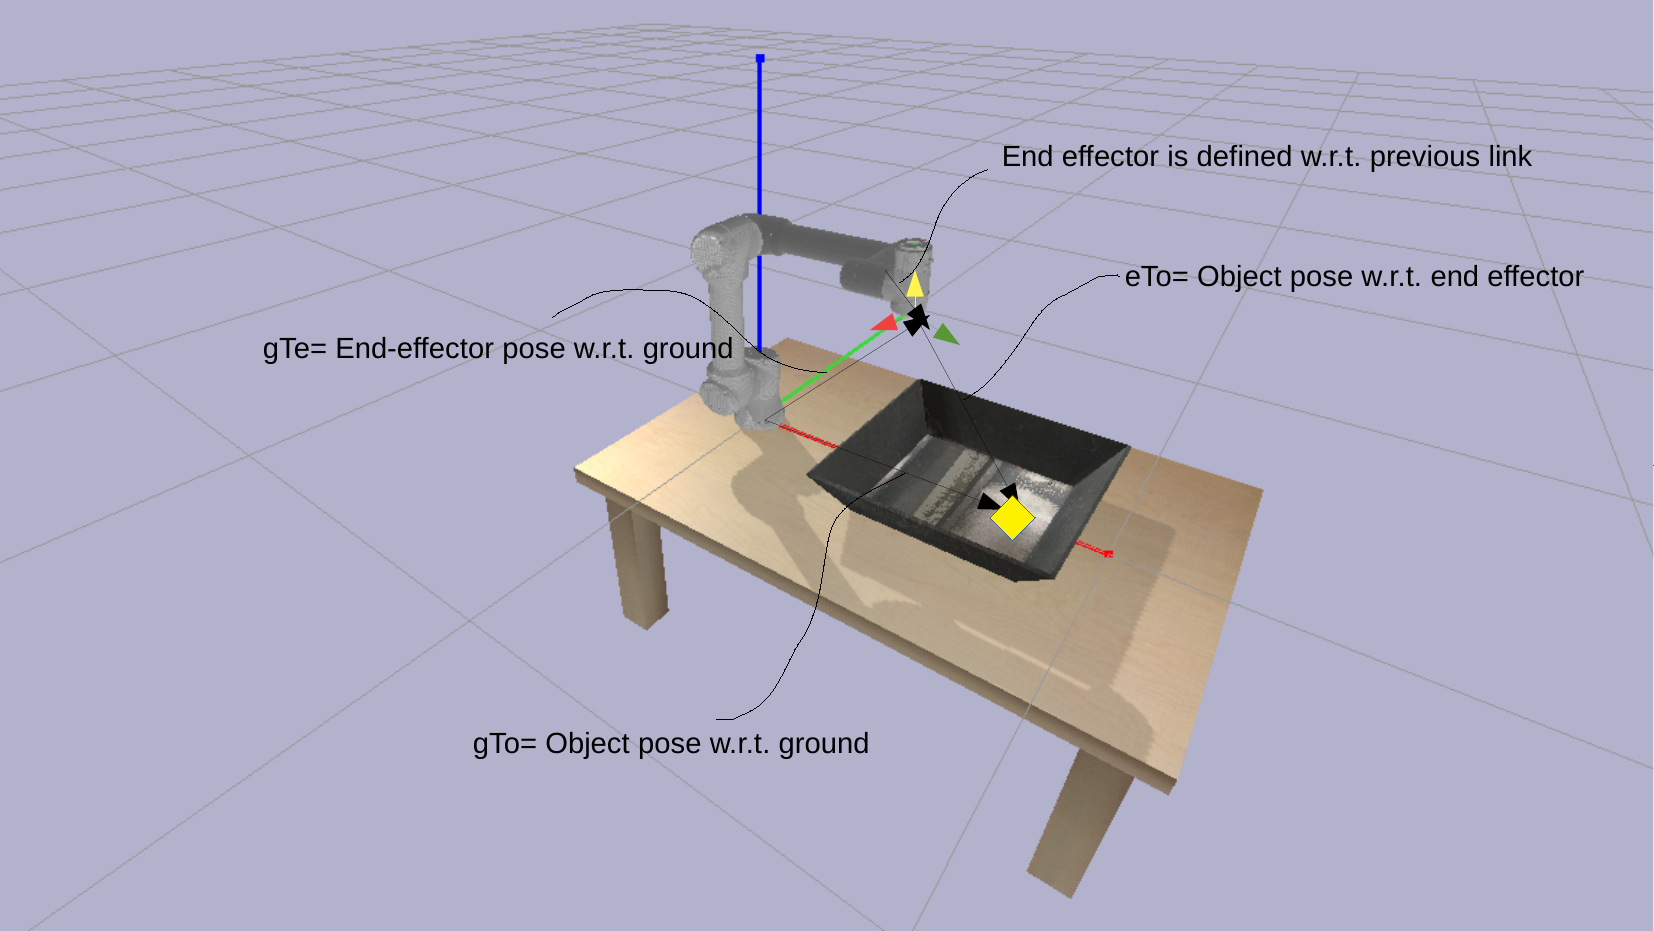

End effector is defined w.r.t. previous link
eTo= Object pose w.r.t. end effector
gTe= End-effector pose w.r.t. ground
gTo= Object pose w.r.t. ground